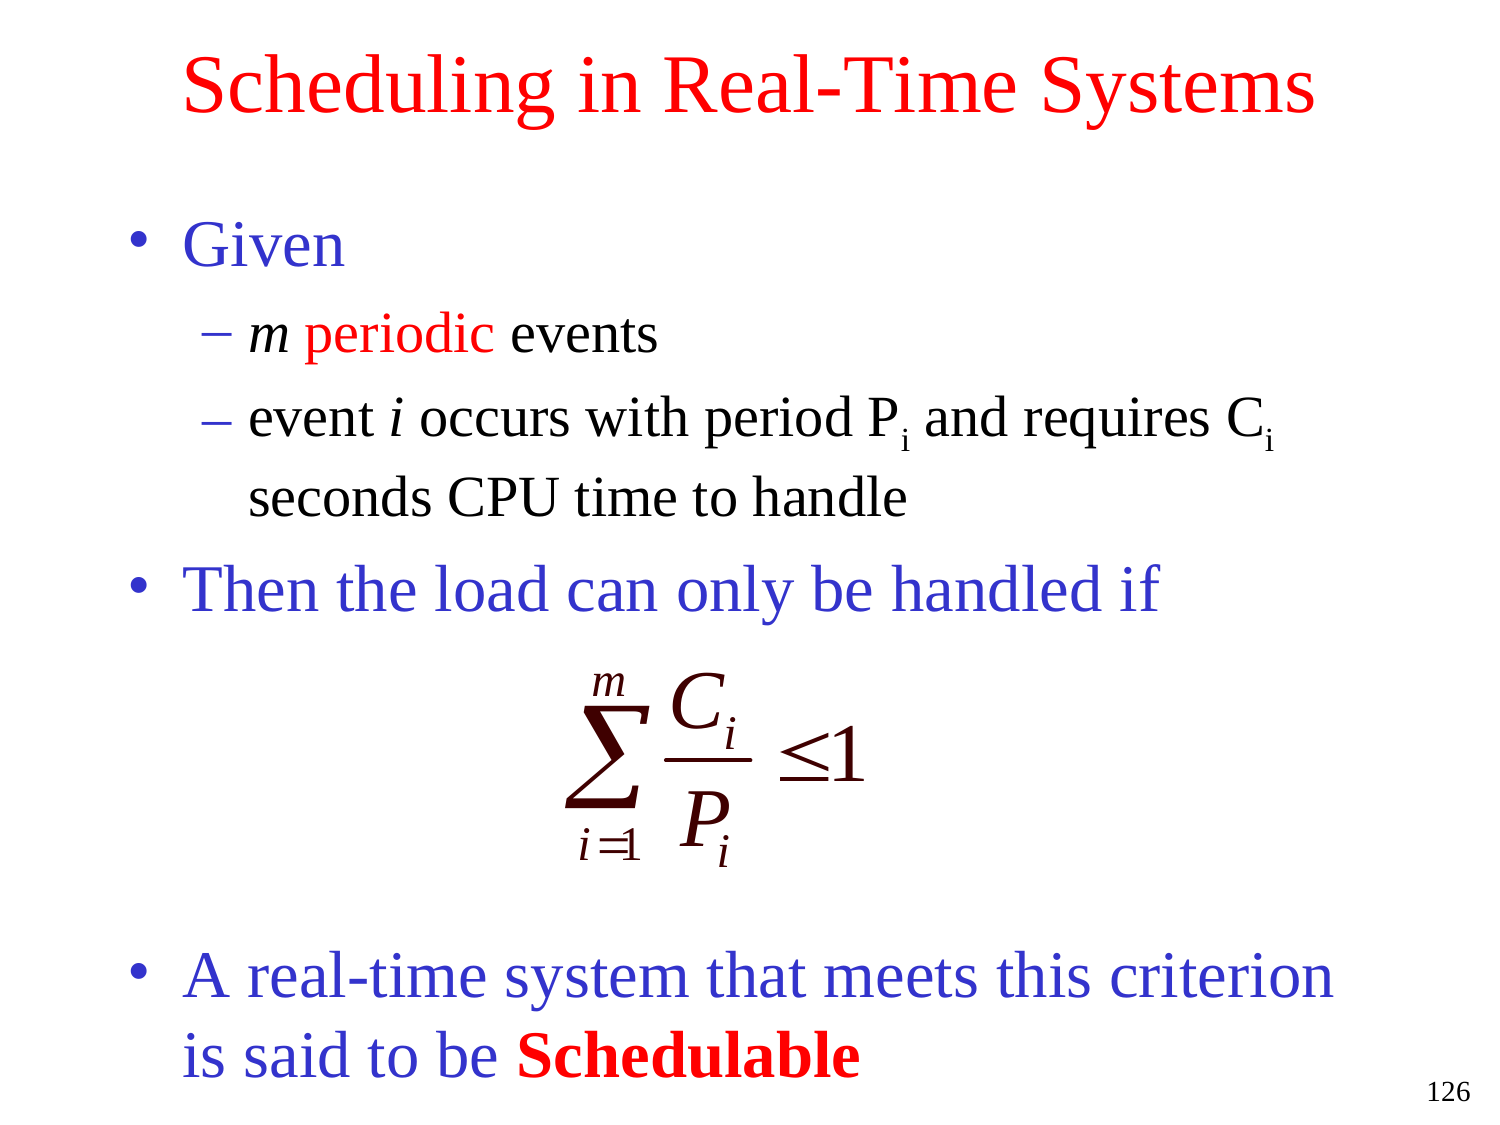

Scheduling in Real-Time Systems
Given
m periodic events
event i occurs with period Pi and requires Ci seconds CPU time to handle
Then the load can only be handled if
A real-time system that meets this criterion is said to be Schedulable